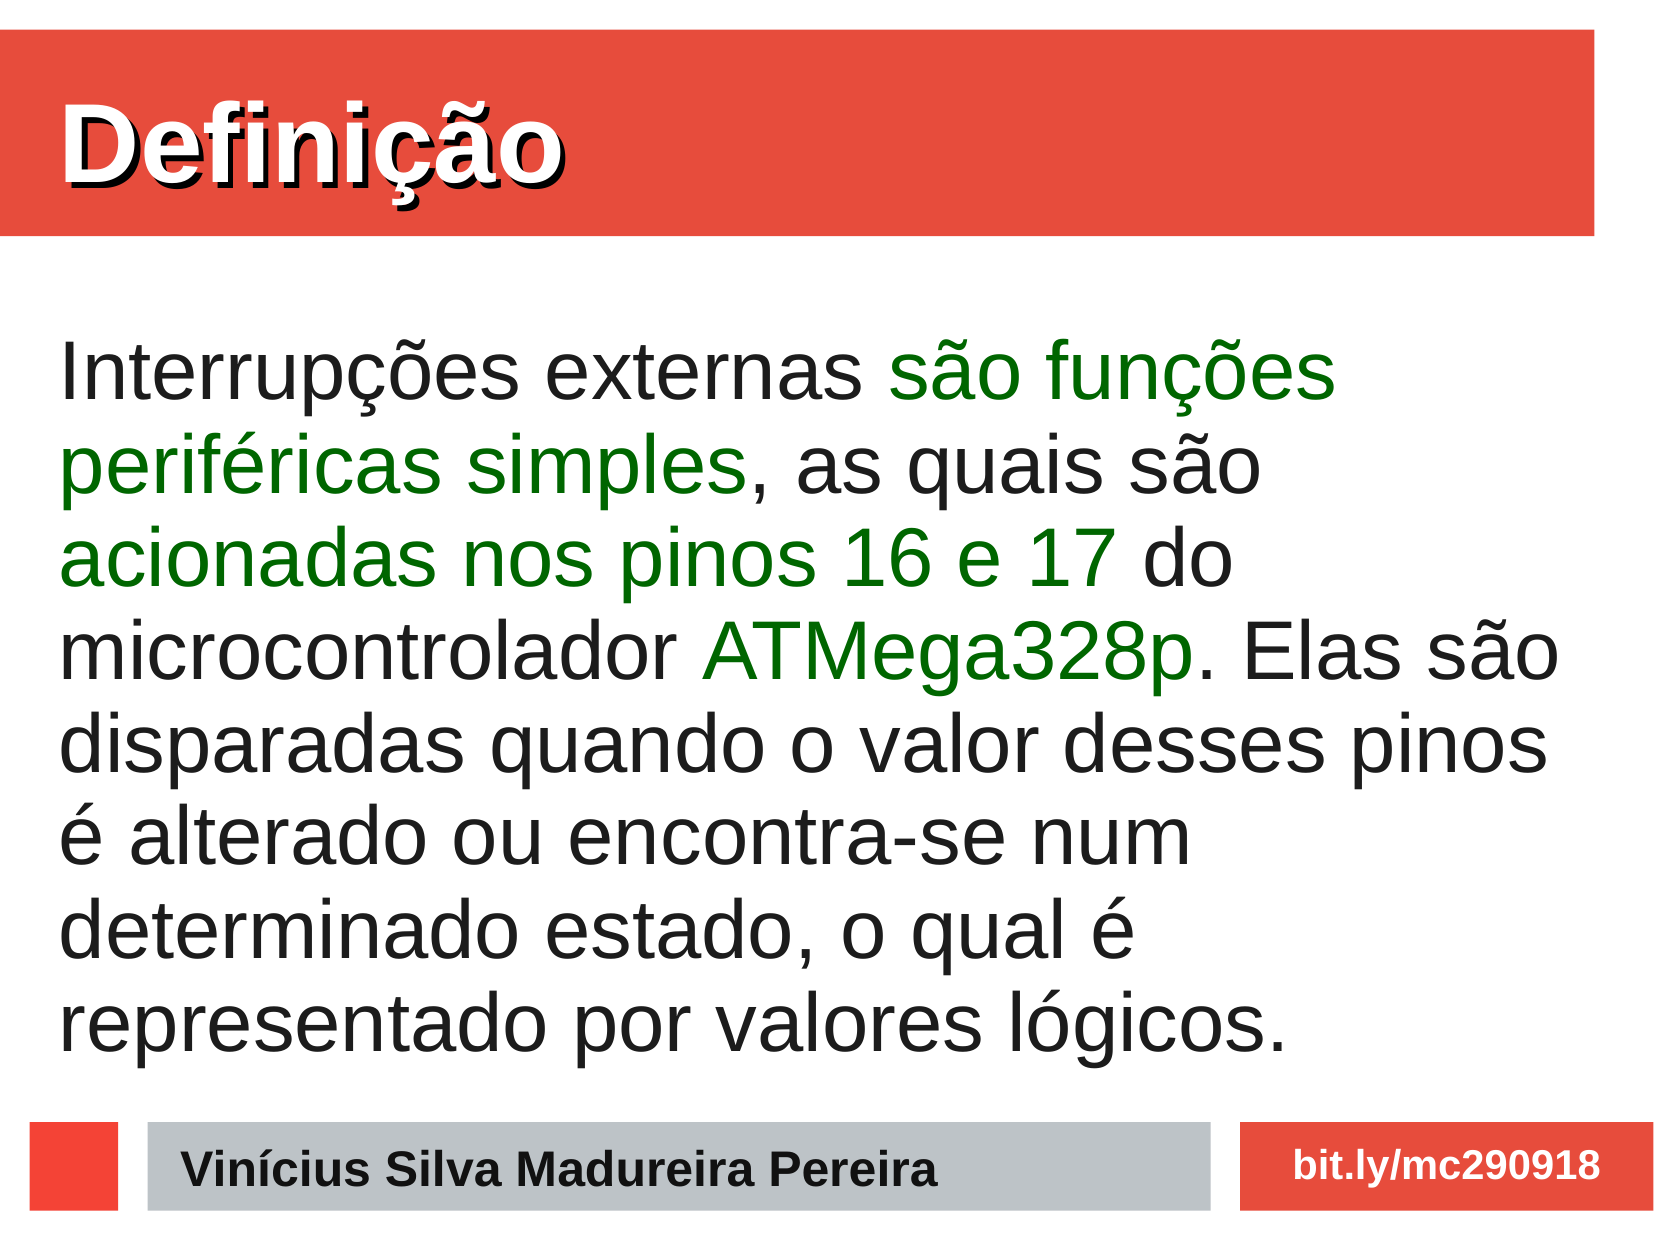

# Definição
Interrupções externas são funções periféricas simples, as quais são acionadas nos pinos 16 e 17 do microcontrolador ATMega328p. Elas são disparadas quando o valor desses pinos é alterado ou encontra-se num determinado estado, o qual é representado por valores lógicos.
Vinícius Silva Madureira Pereira
bit.ly/mc290918